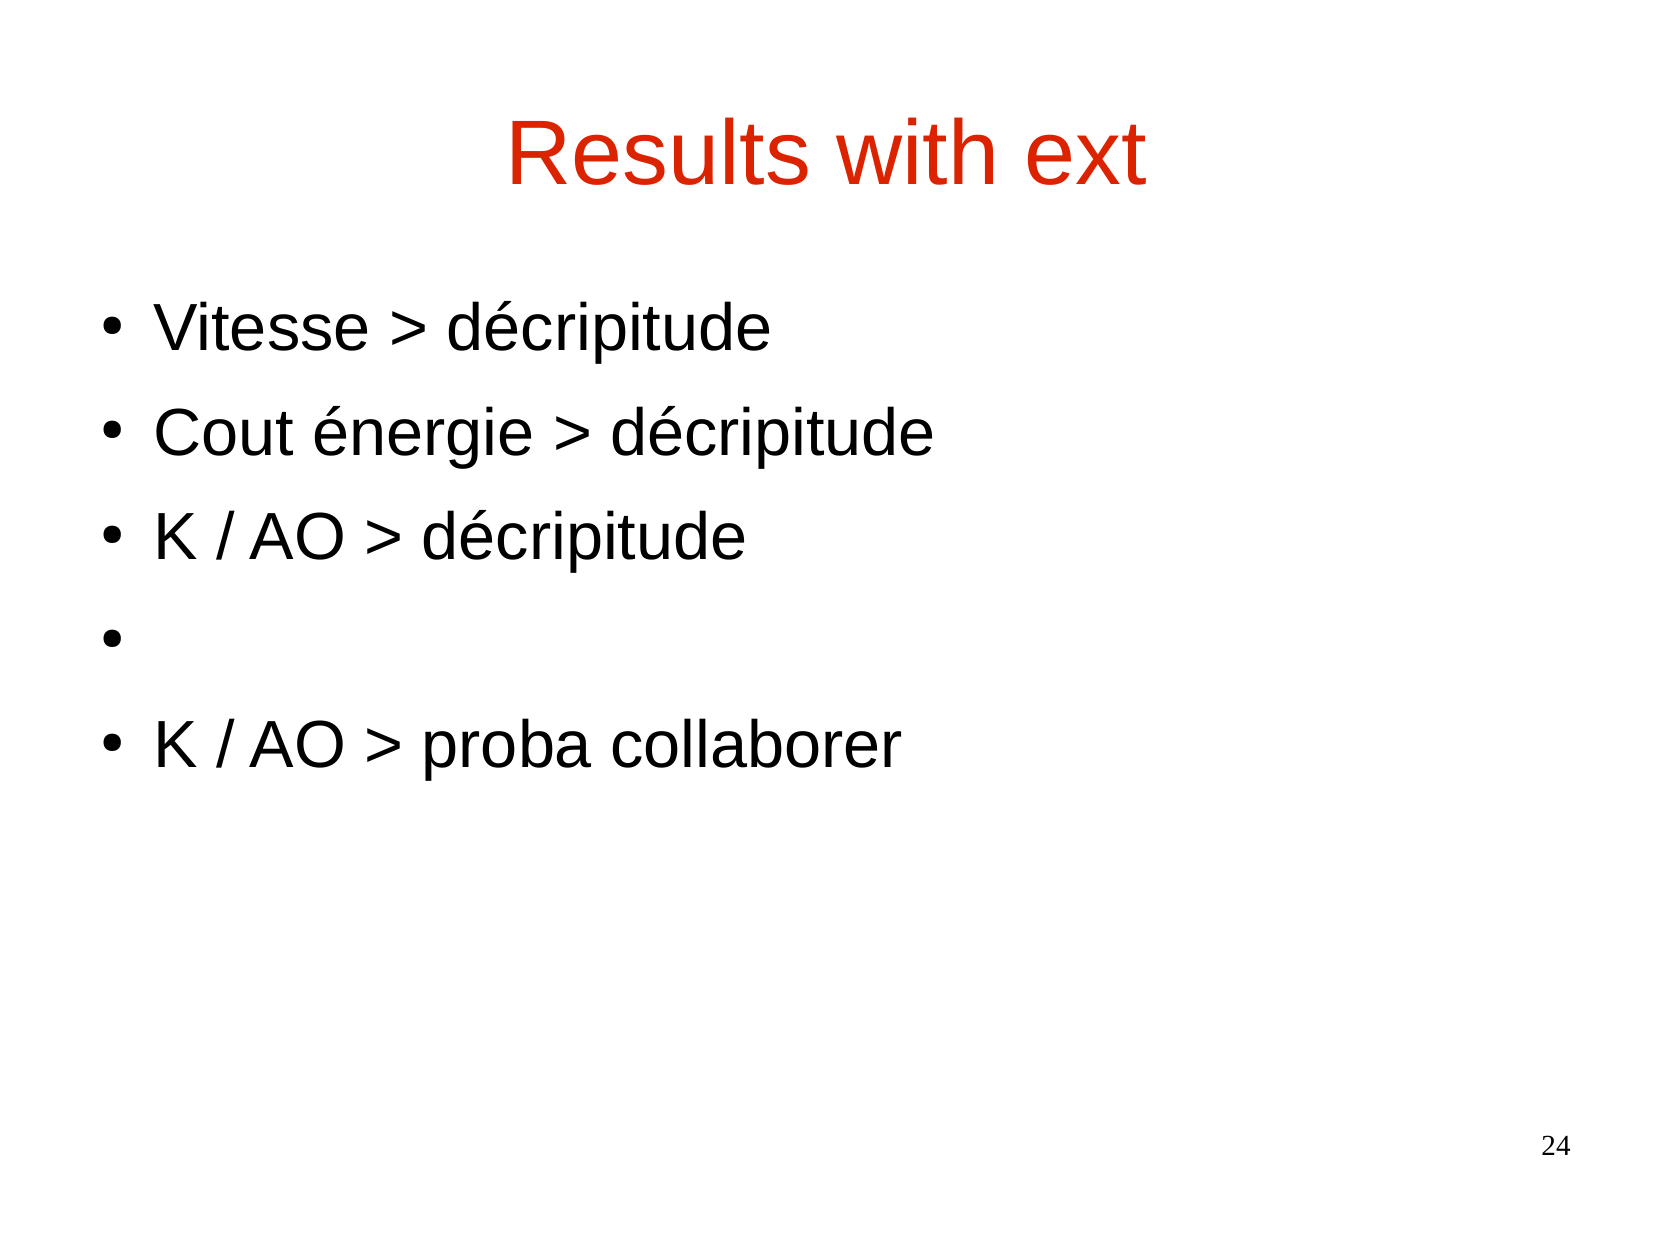

# Results with ext
Vitesse > décripitude
Cout énergie > décripitude
K / AO > décripitude
K / AO > proba collaborer
24